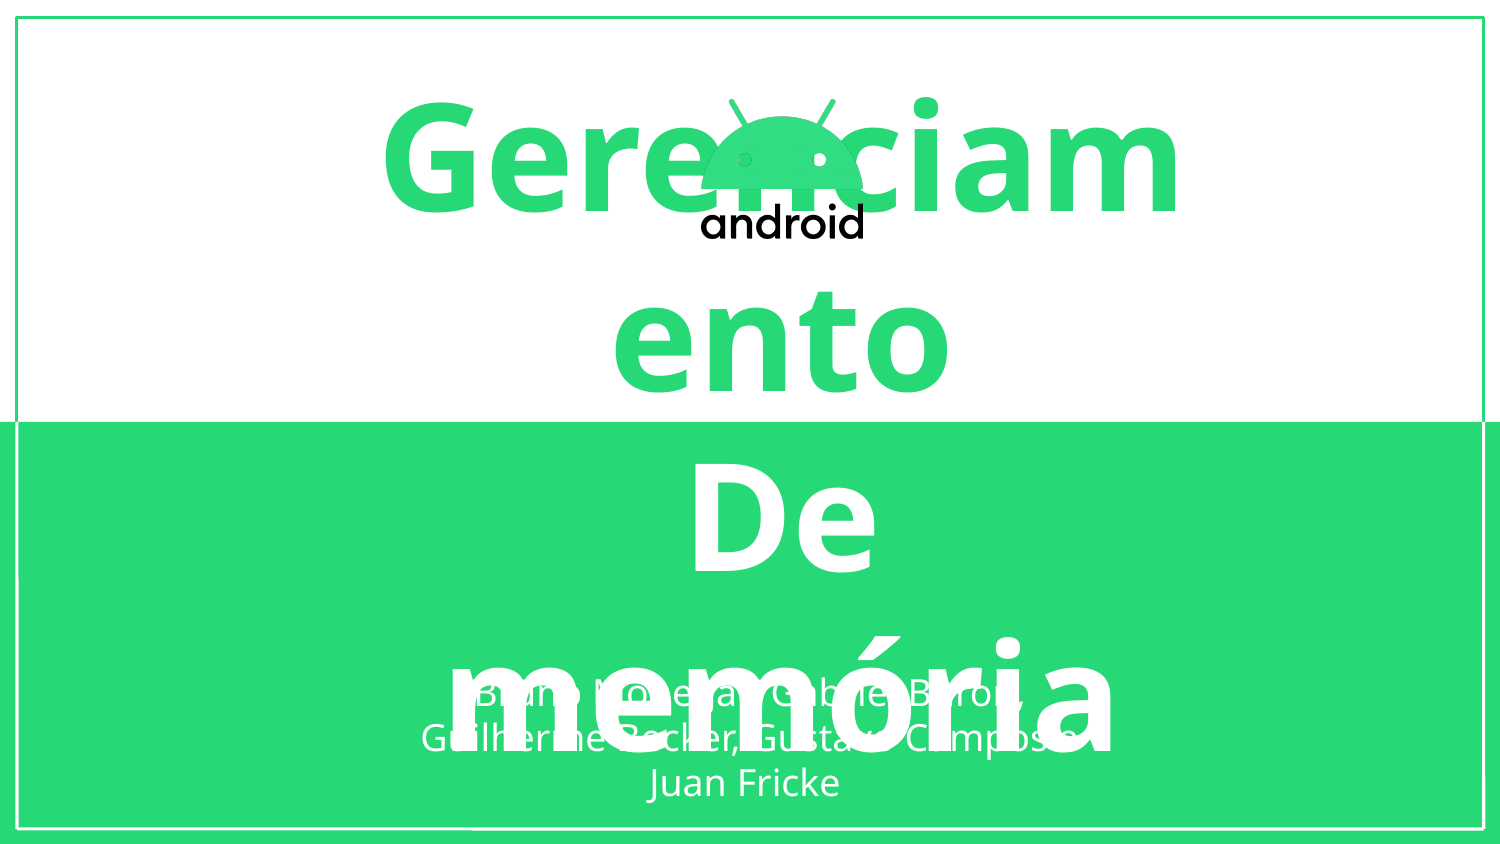

Gerenciamento
De memória
# Bruno Monegat, Gabriel Buron, Guilherme Becker, Gustavo Campos e Juan Fricke